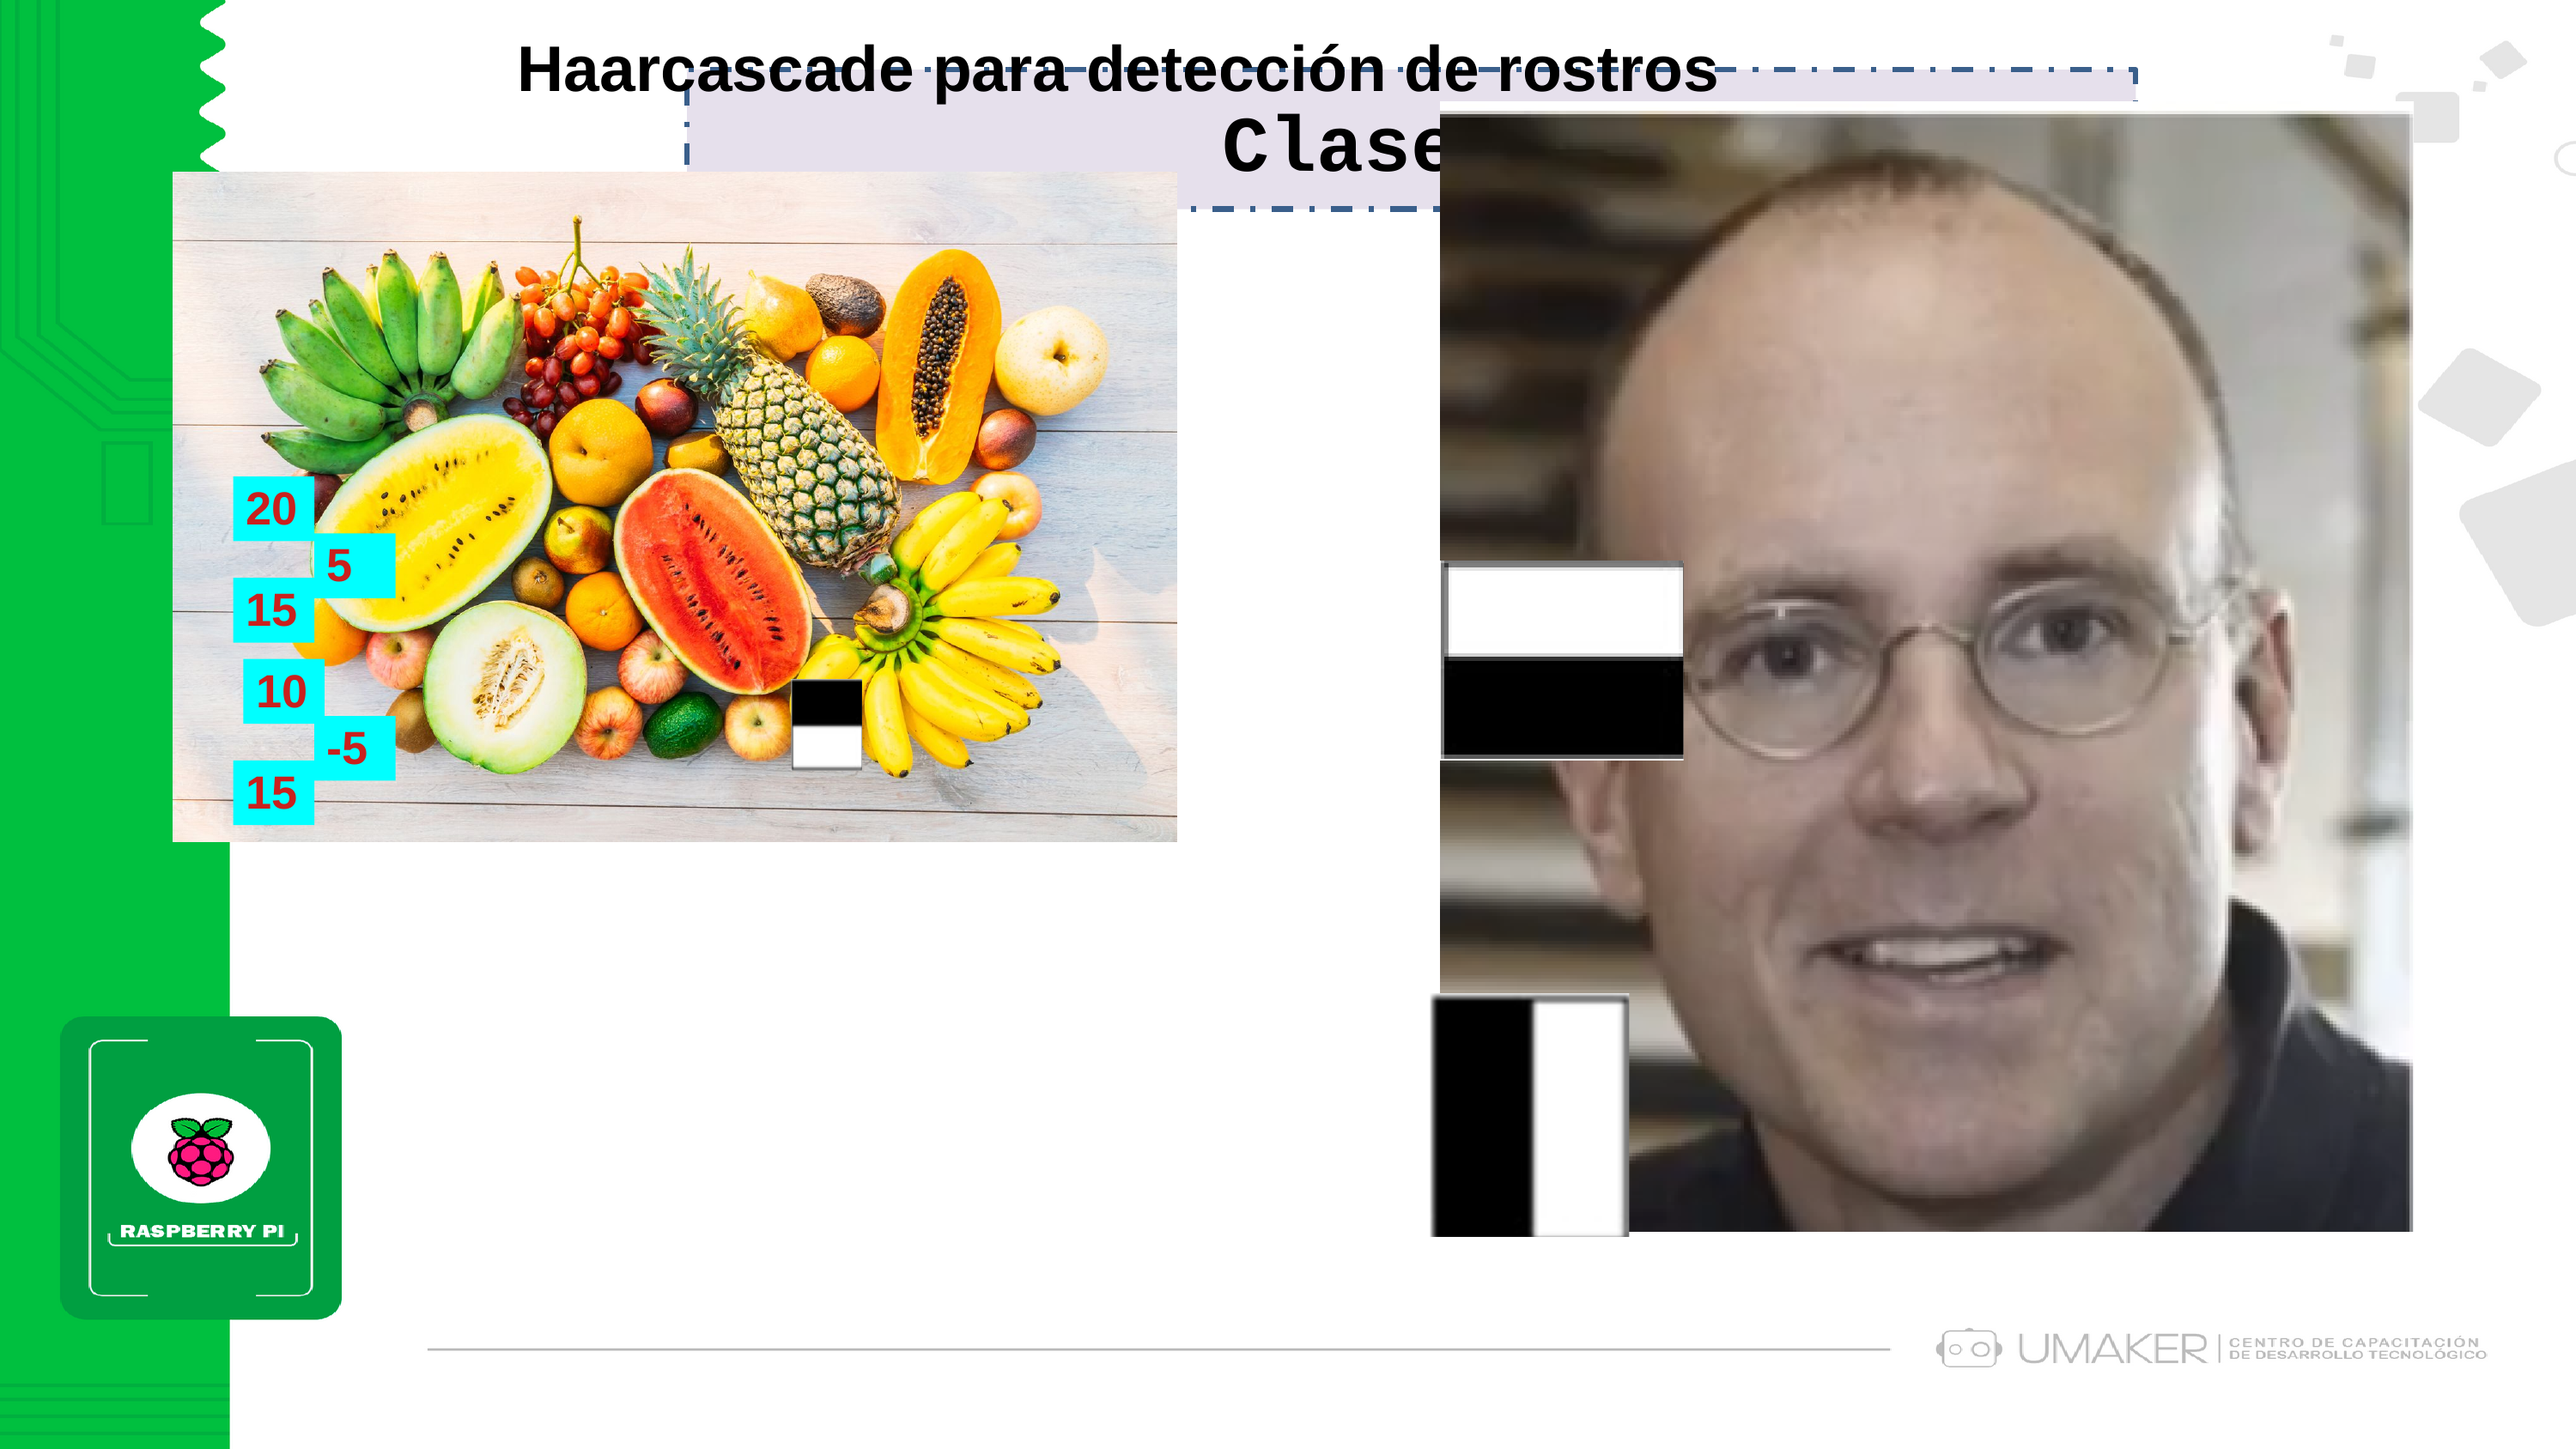

Haarcascade para detección de rostros
Clase 13
20
5
15
10
-5
15